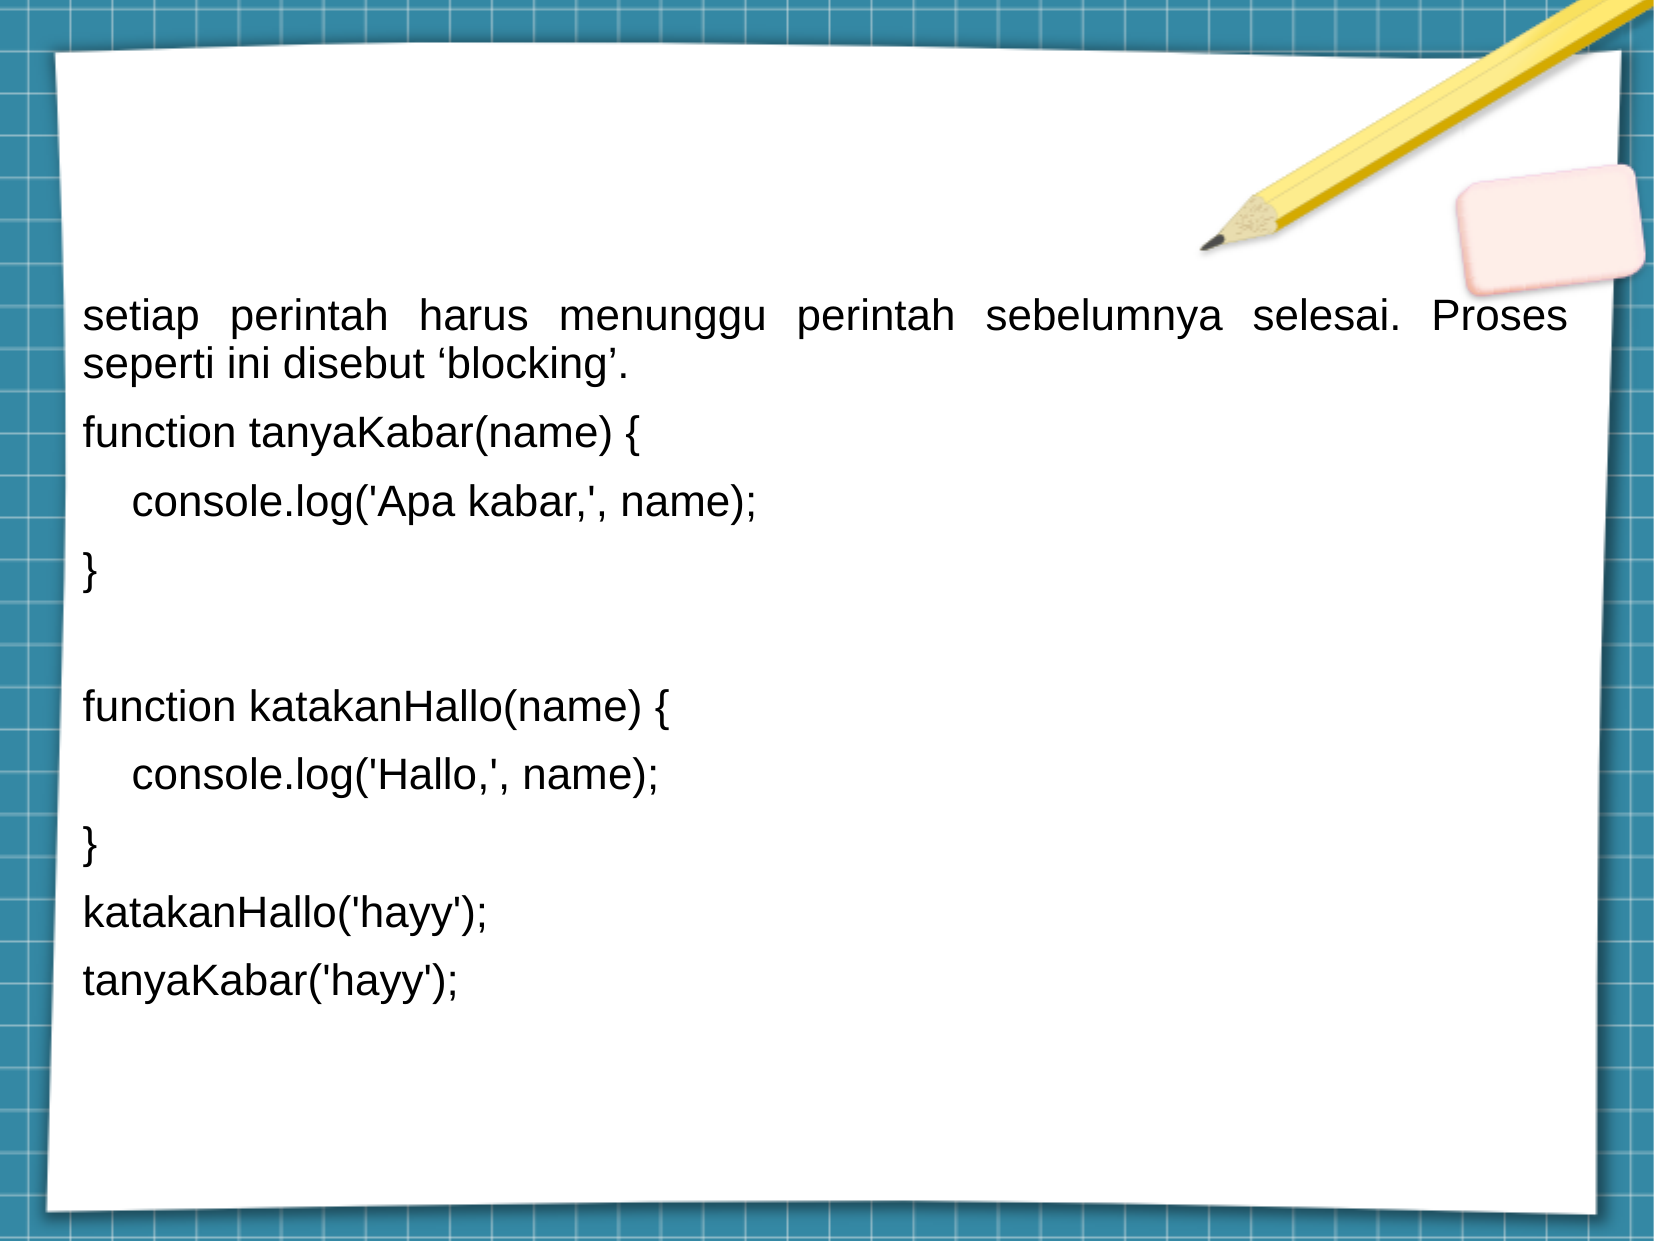

# setiap perintah harus menunggu perintah sebelumnya selesai. Proses seperti ini disebut ‘blocking’.
function tanyaKabar(name) {
 console.log('Apa kabar,', name);
}
function katakanHallo(name) {
 console.log('Hallo,', name);
}
katakanHallo('hayy');
tanyaKabar('hayy');